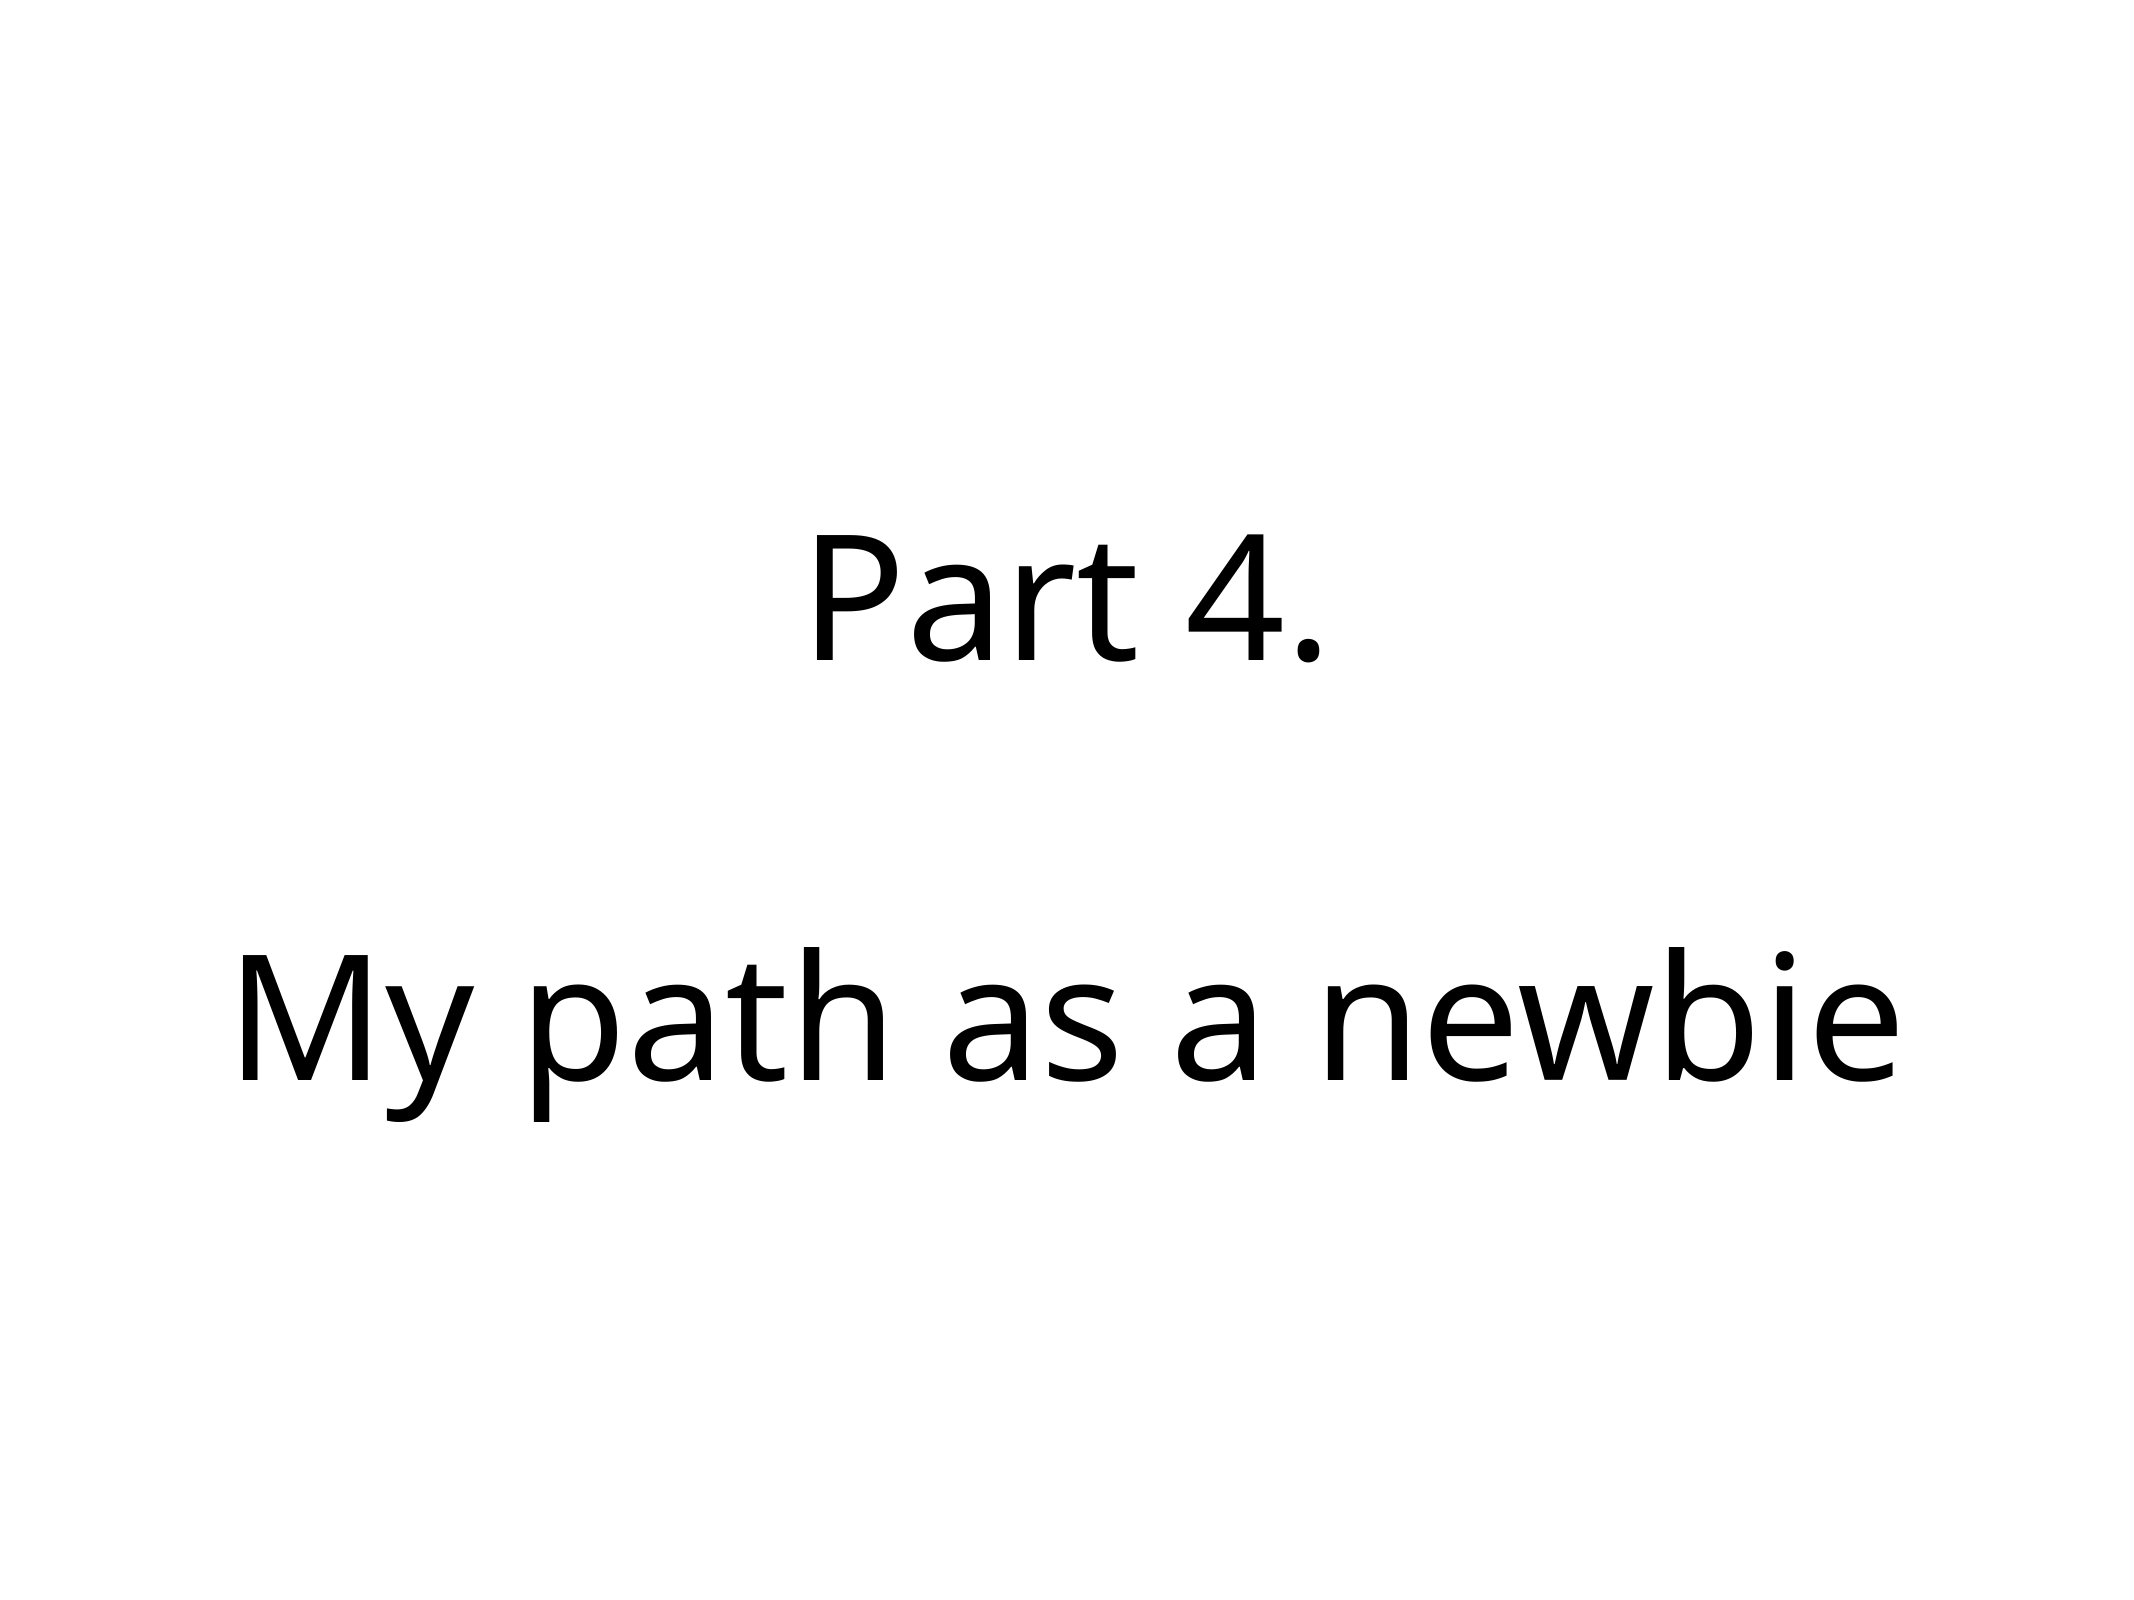

# Part 4. My path as a newbie